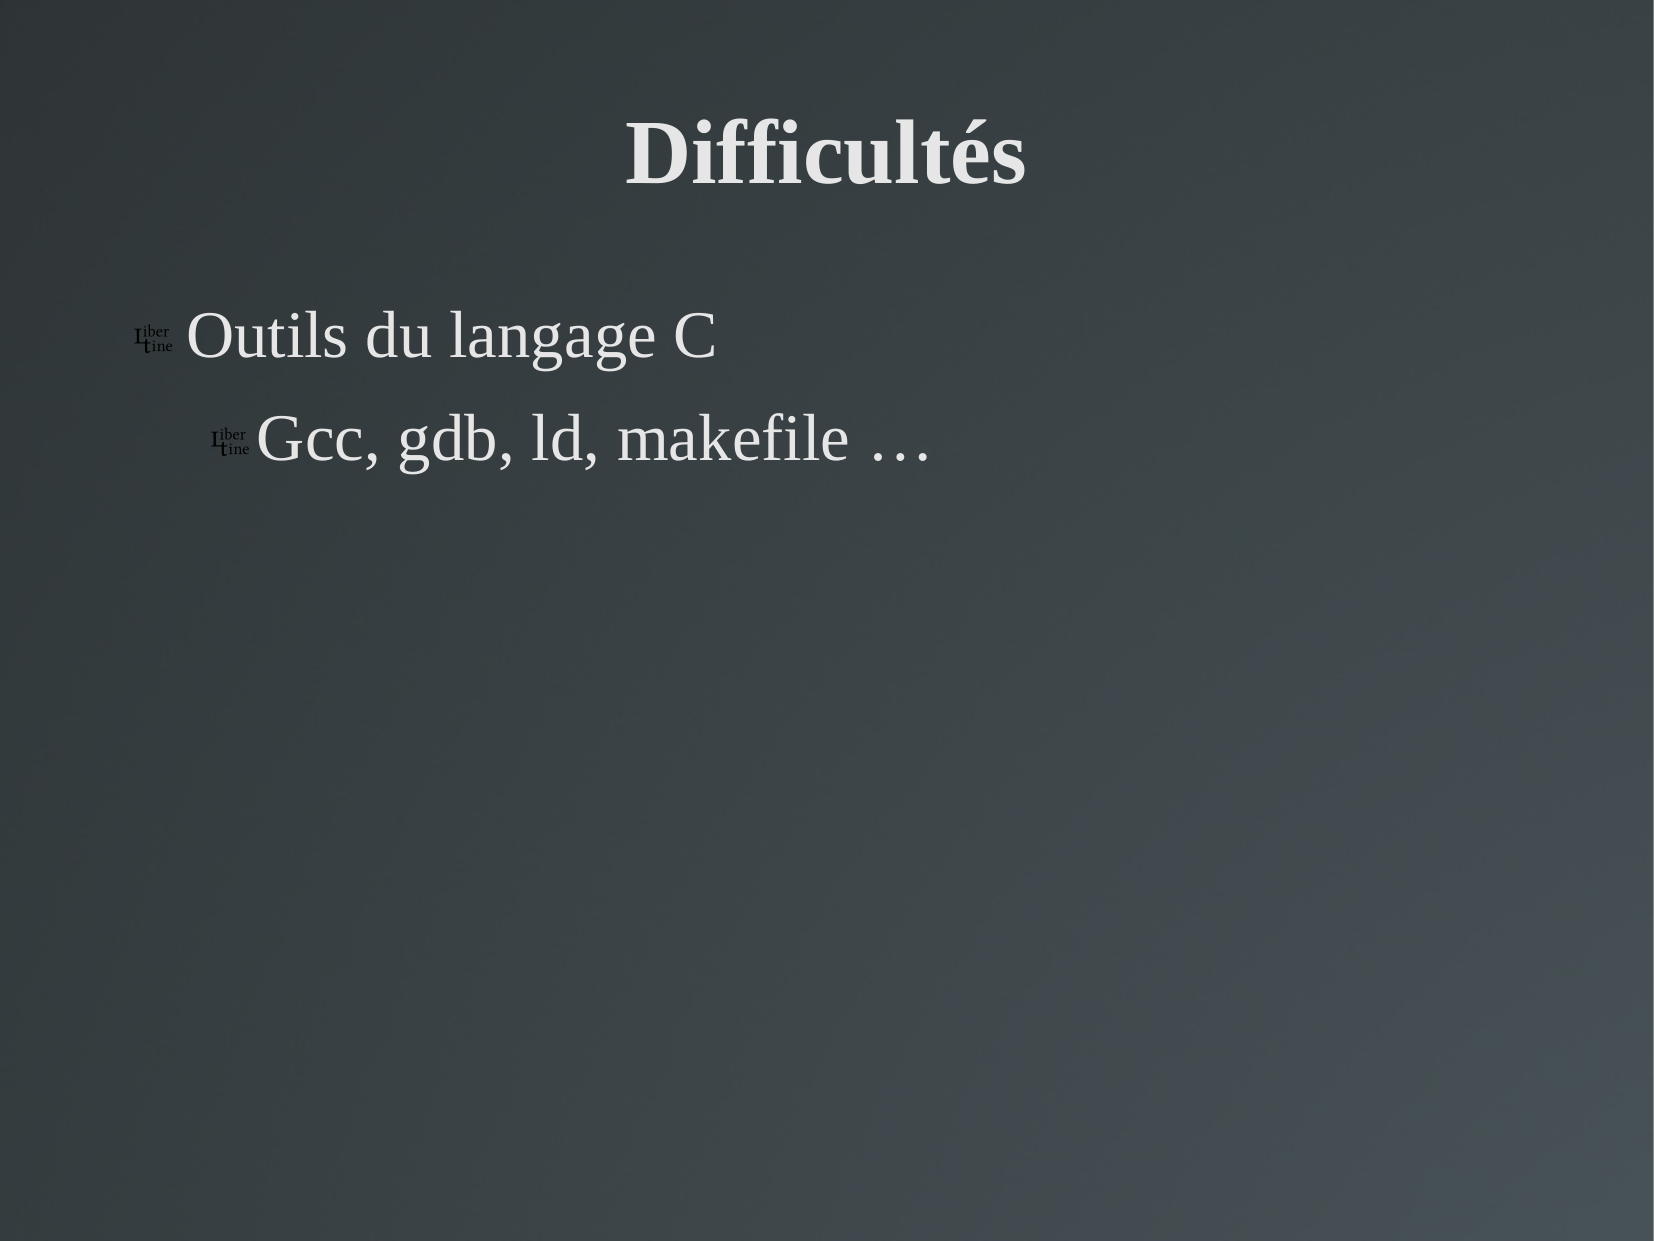

Difficultés
Outils du langage C
Gcc, gdb, ld, makefile …